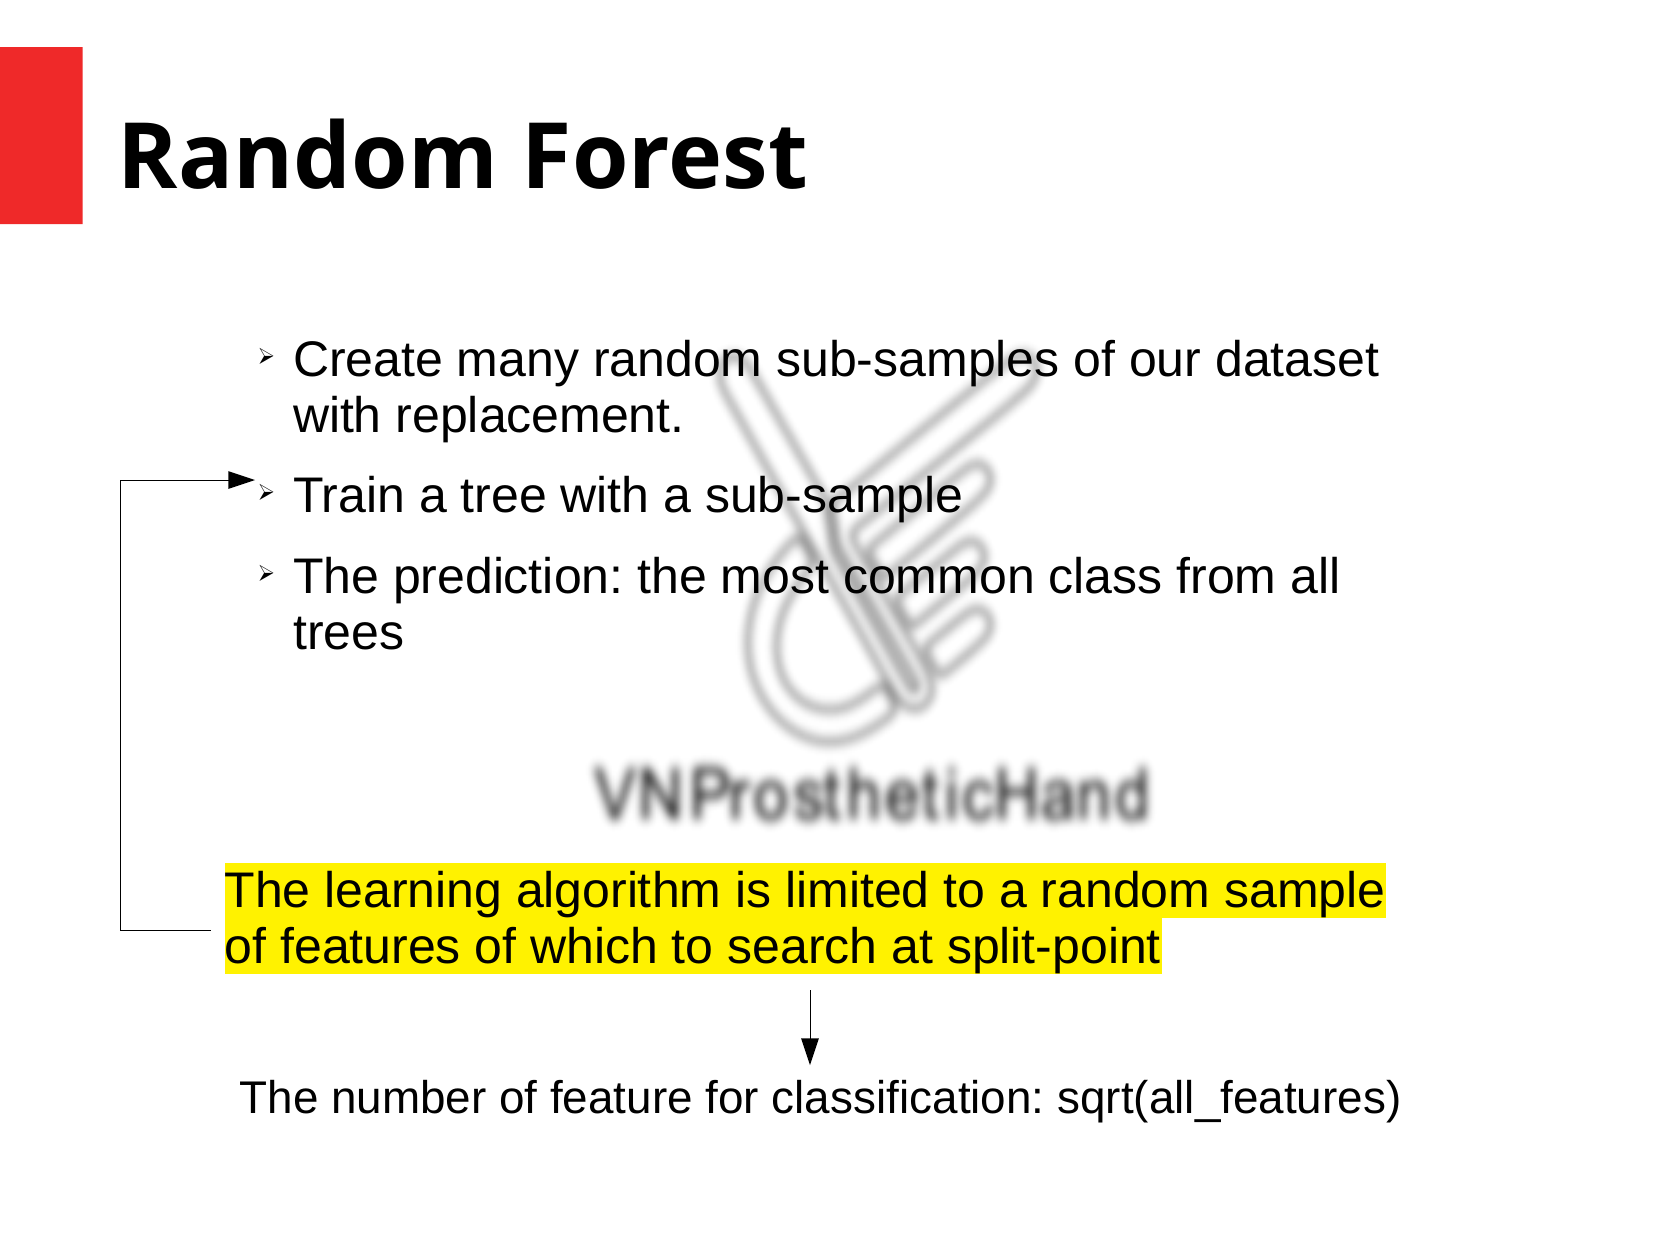

# Random Forest
Create many random sub-samples of our dataset with replacement.
Train a tree with a sub-sample
The prediction: the most common class from all trees
The learning algorithm is limited to a random sample of features of which to search at split-point
The number of feature for classification: sqrt(all_features)
16